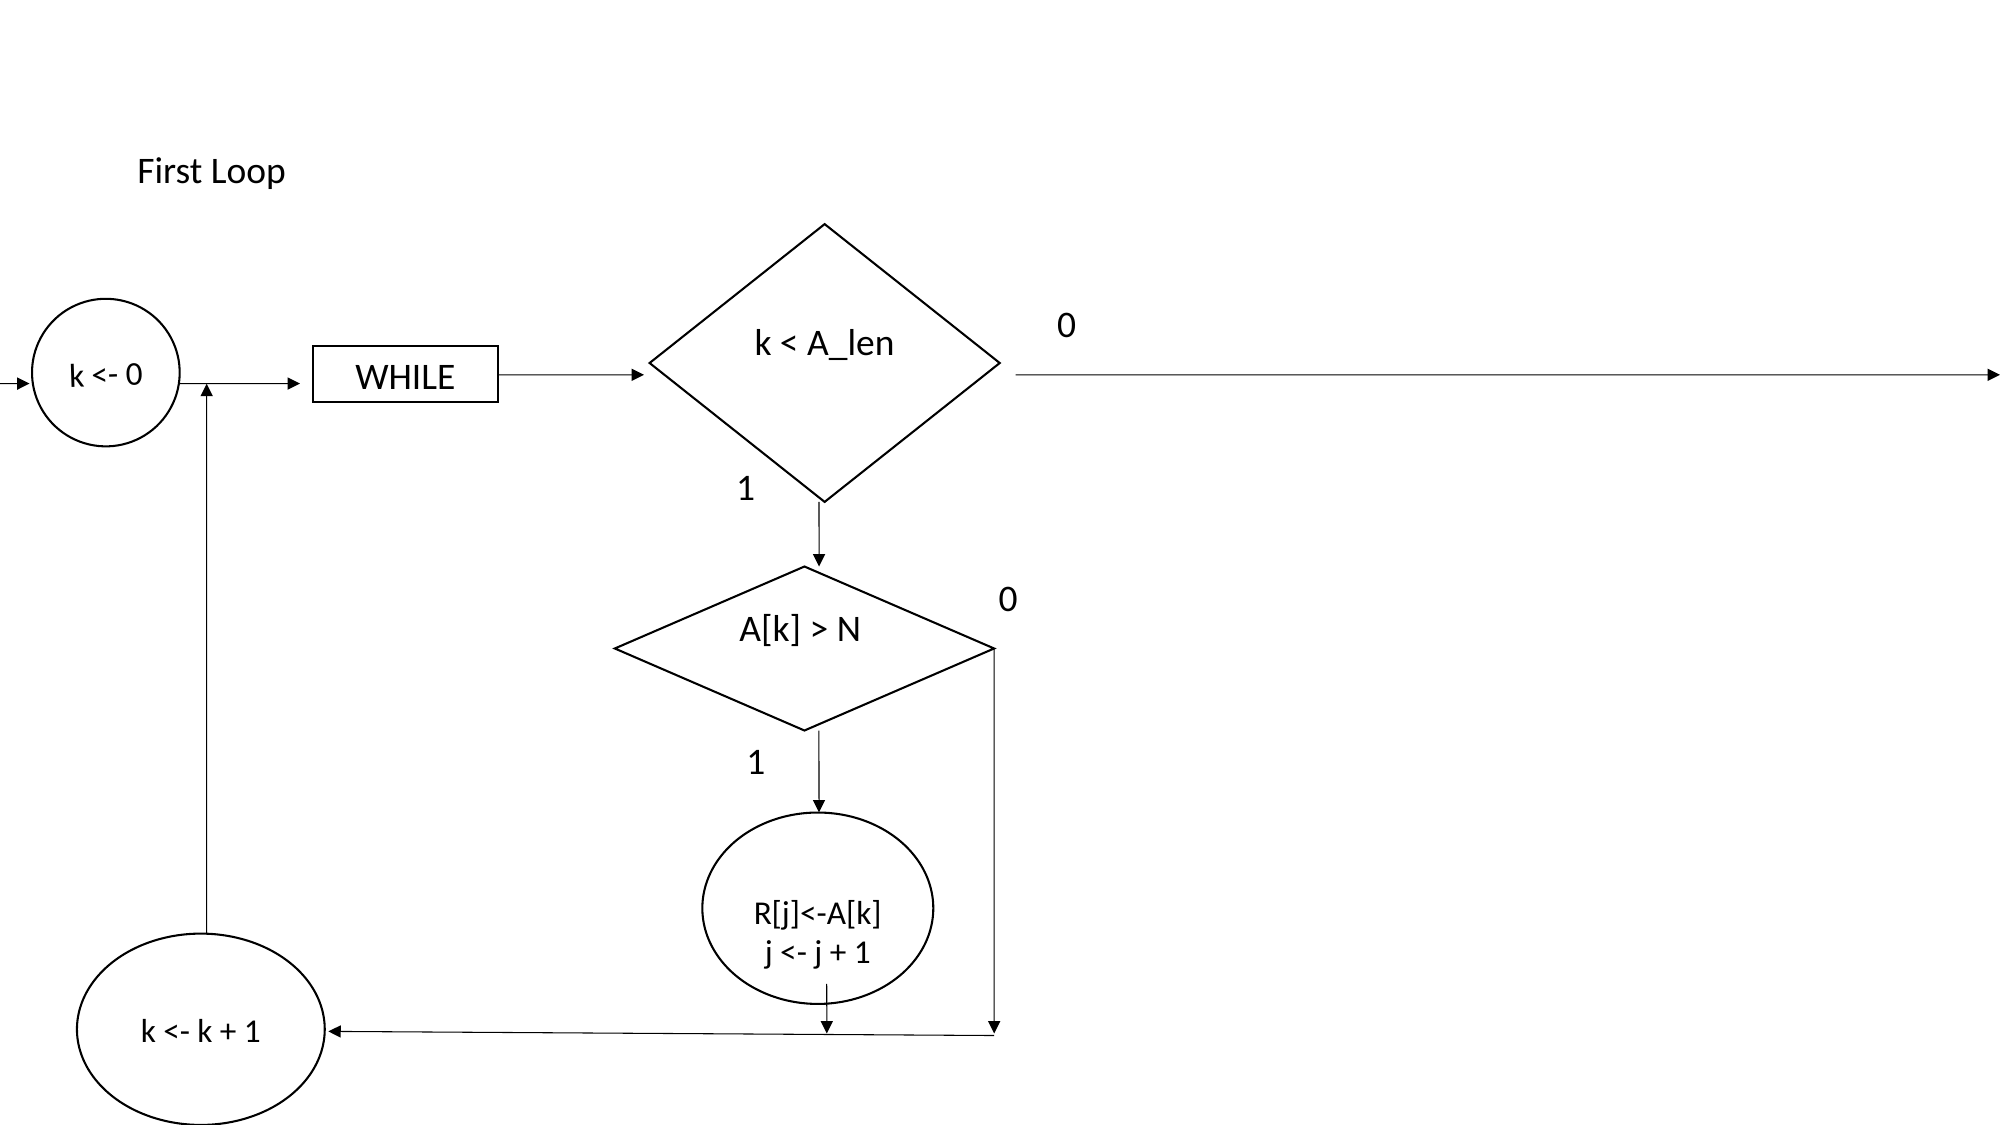

# First Loop
k < A_len
0
k <- 0
WHILE
1
A[k] > N
0
1
R[j]<-A[k]
j <- j + 1
k <- k + 1